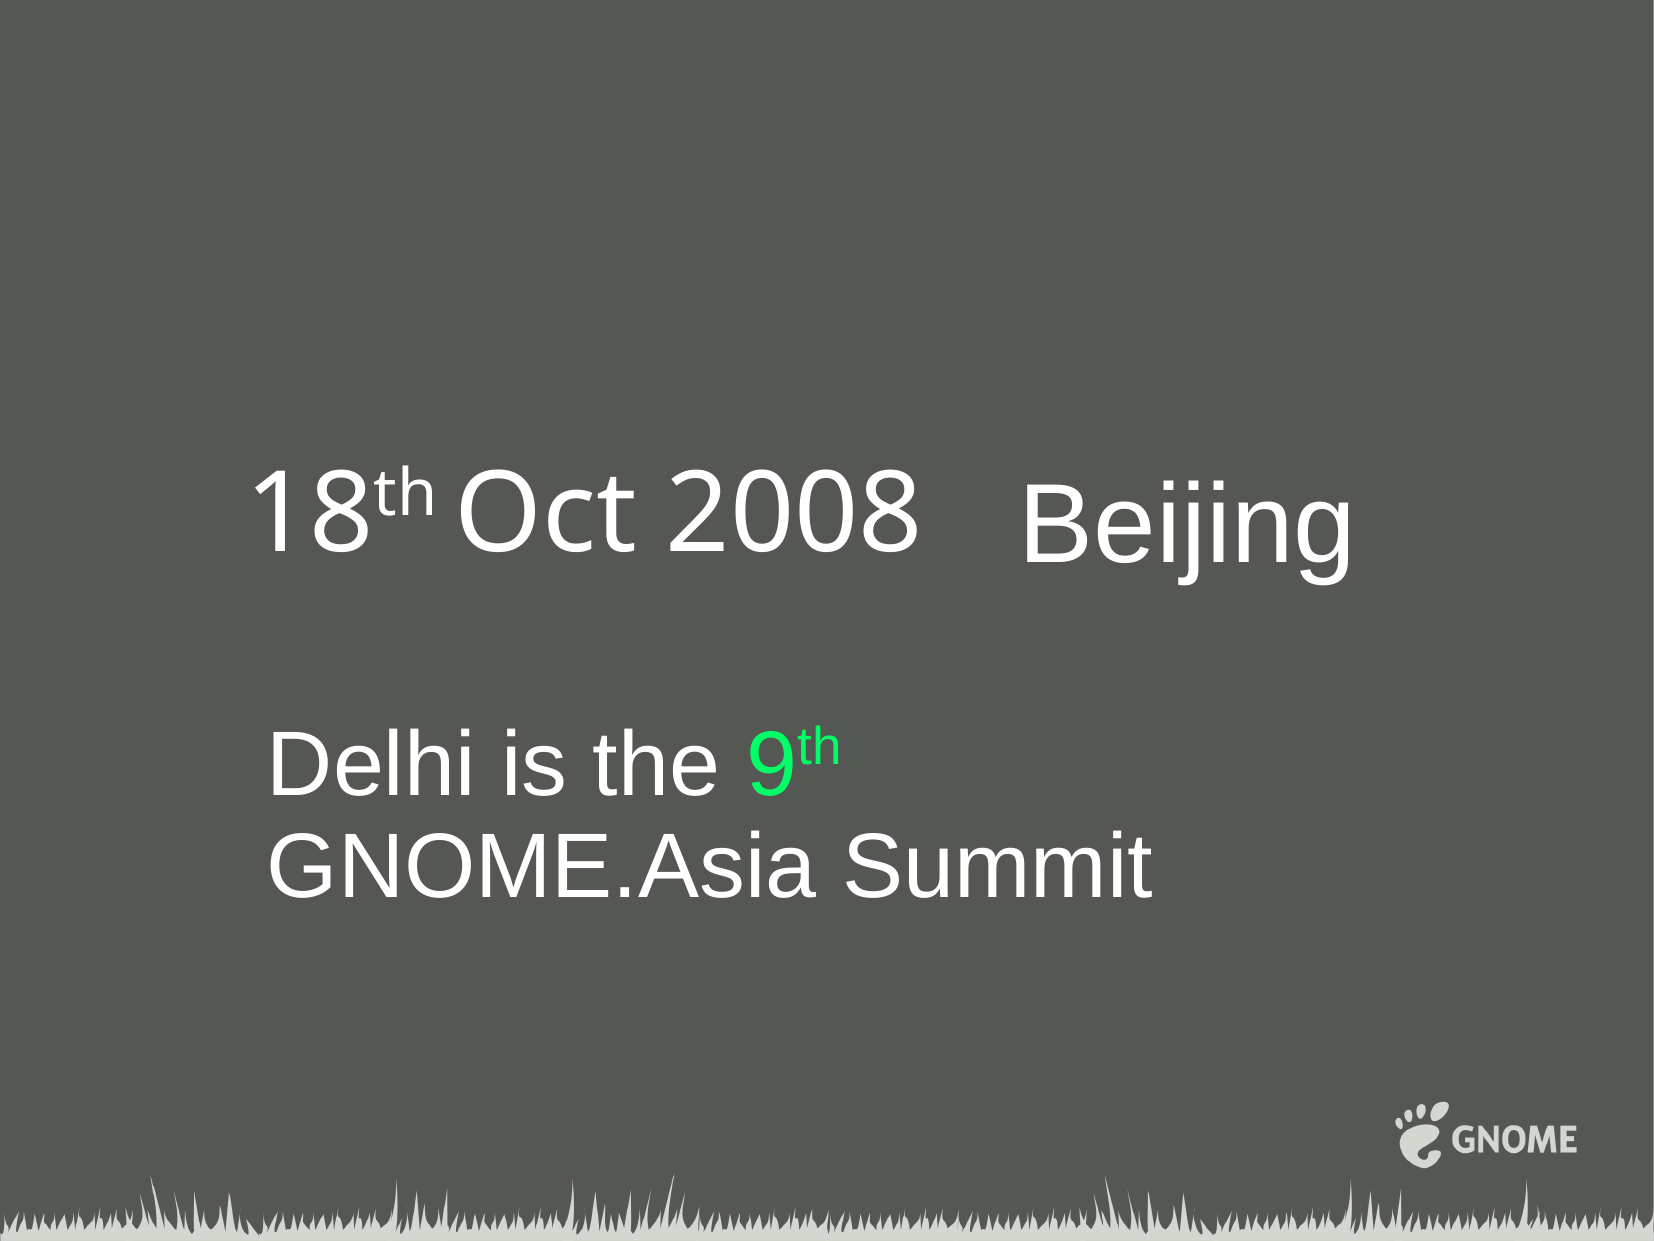

# 18th Oct 2008
Beijing
Delhi is the 9th
GNOME.Asia Summit